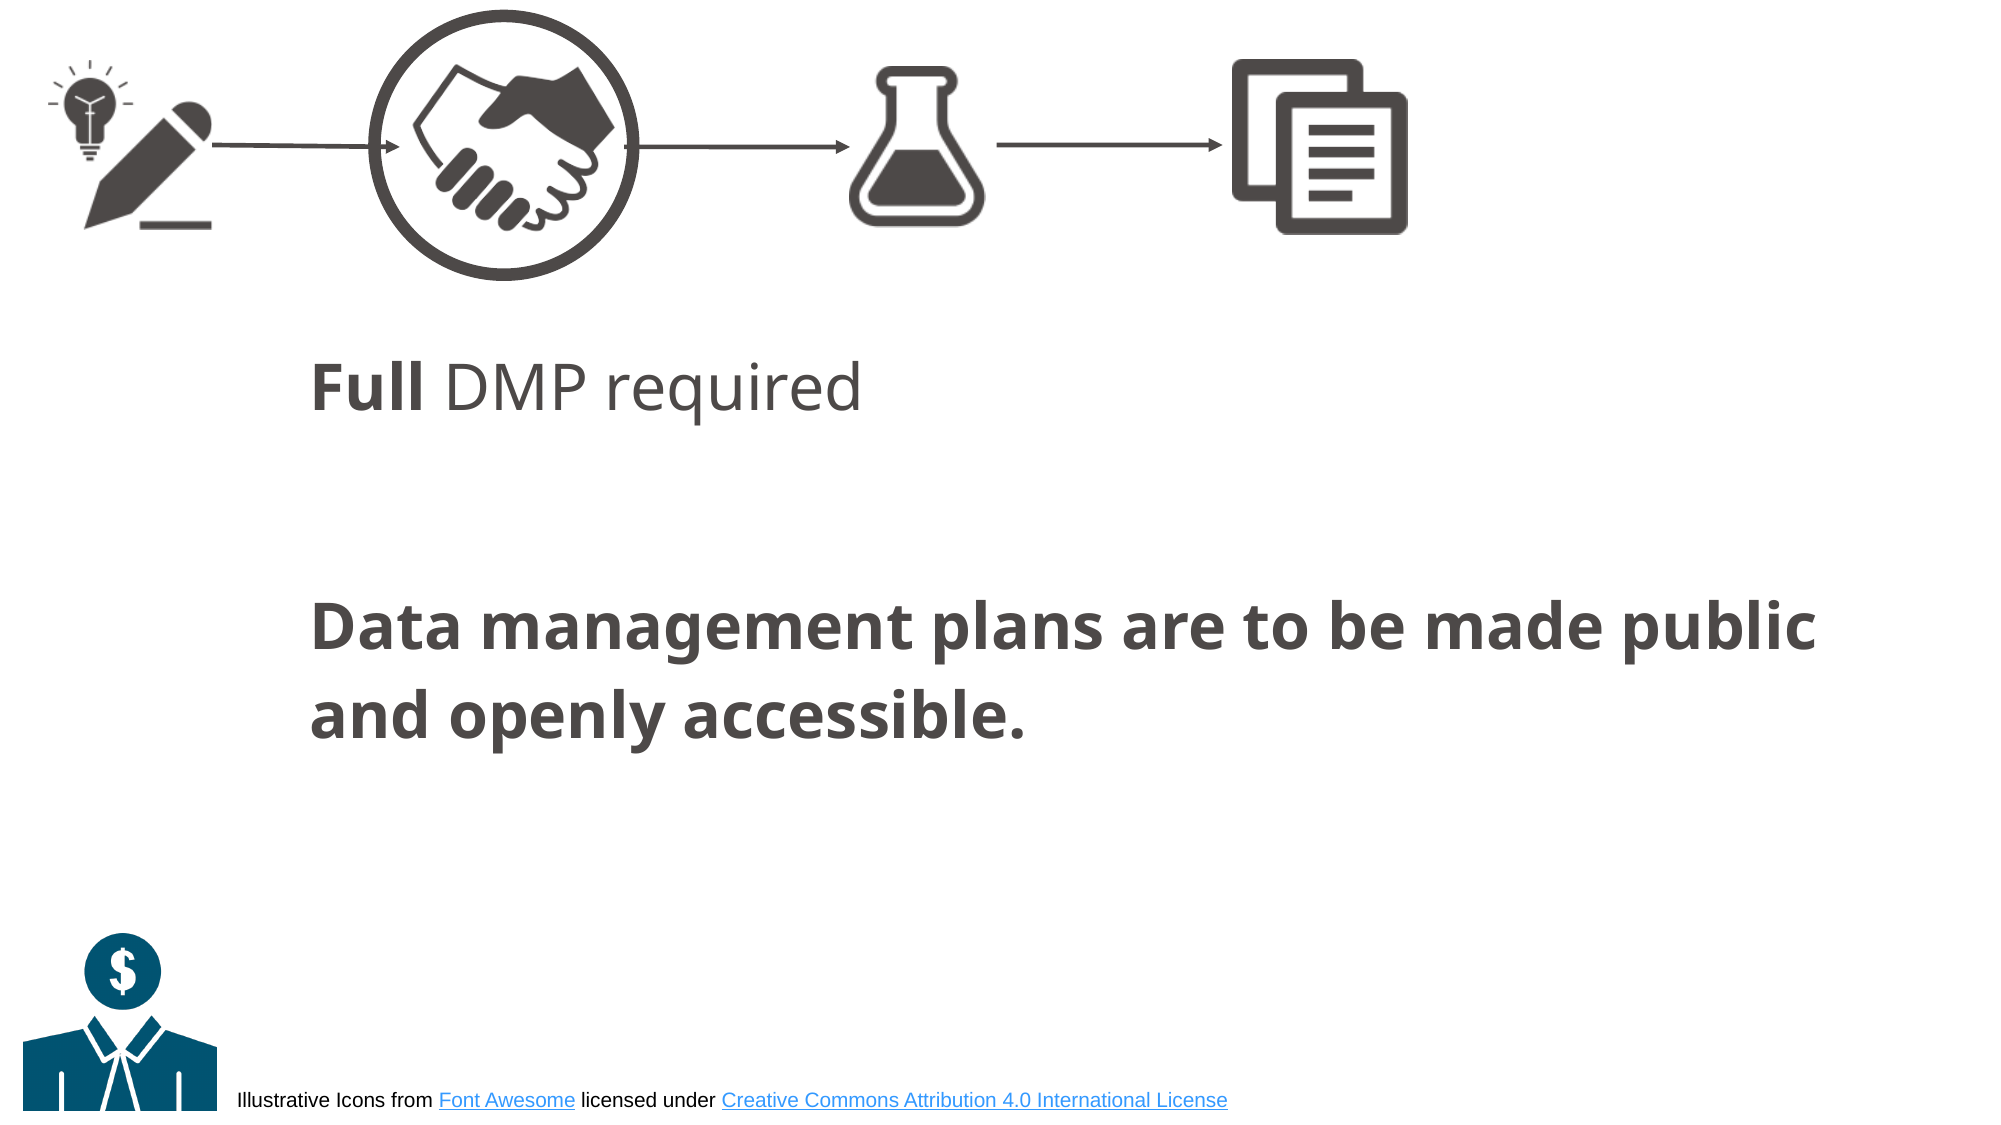

Full DMP required
Data management plans are to be made public and openly accessible.
Illustrative Icons from Font Awesome licensed under Creative Commons Attribution 4.0 International License